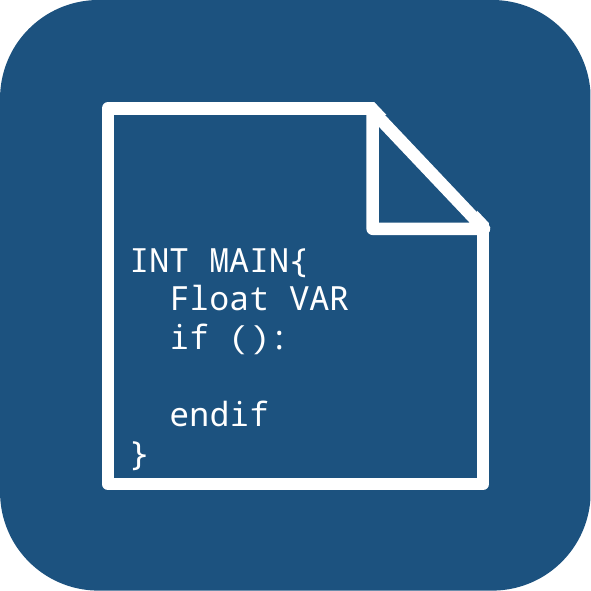

INT MAIN{
 Float VAR
 if ():
 endif
}